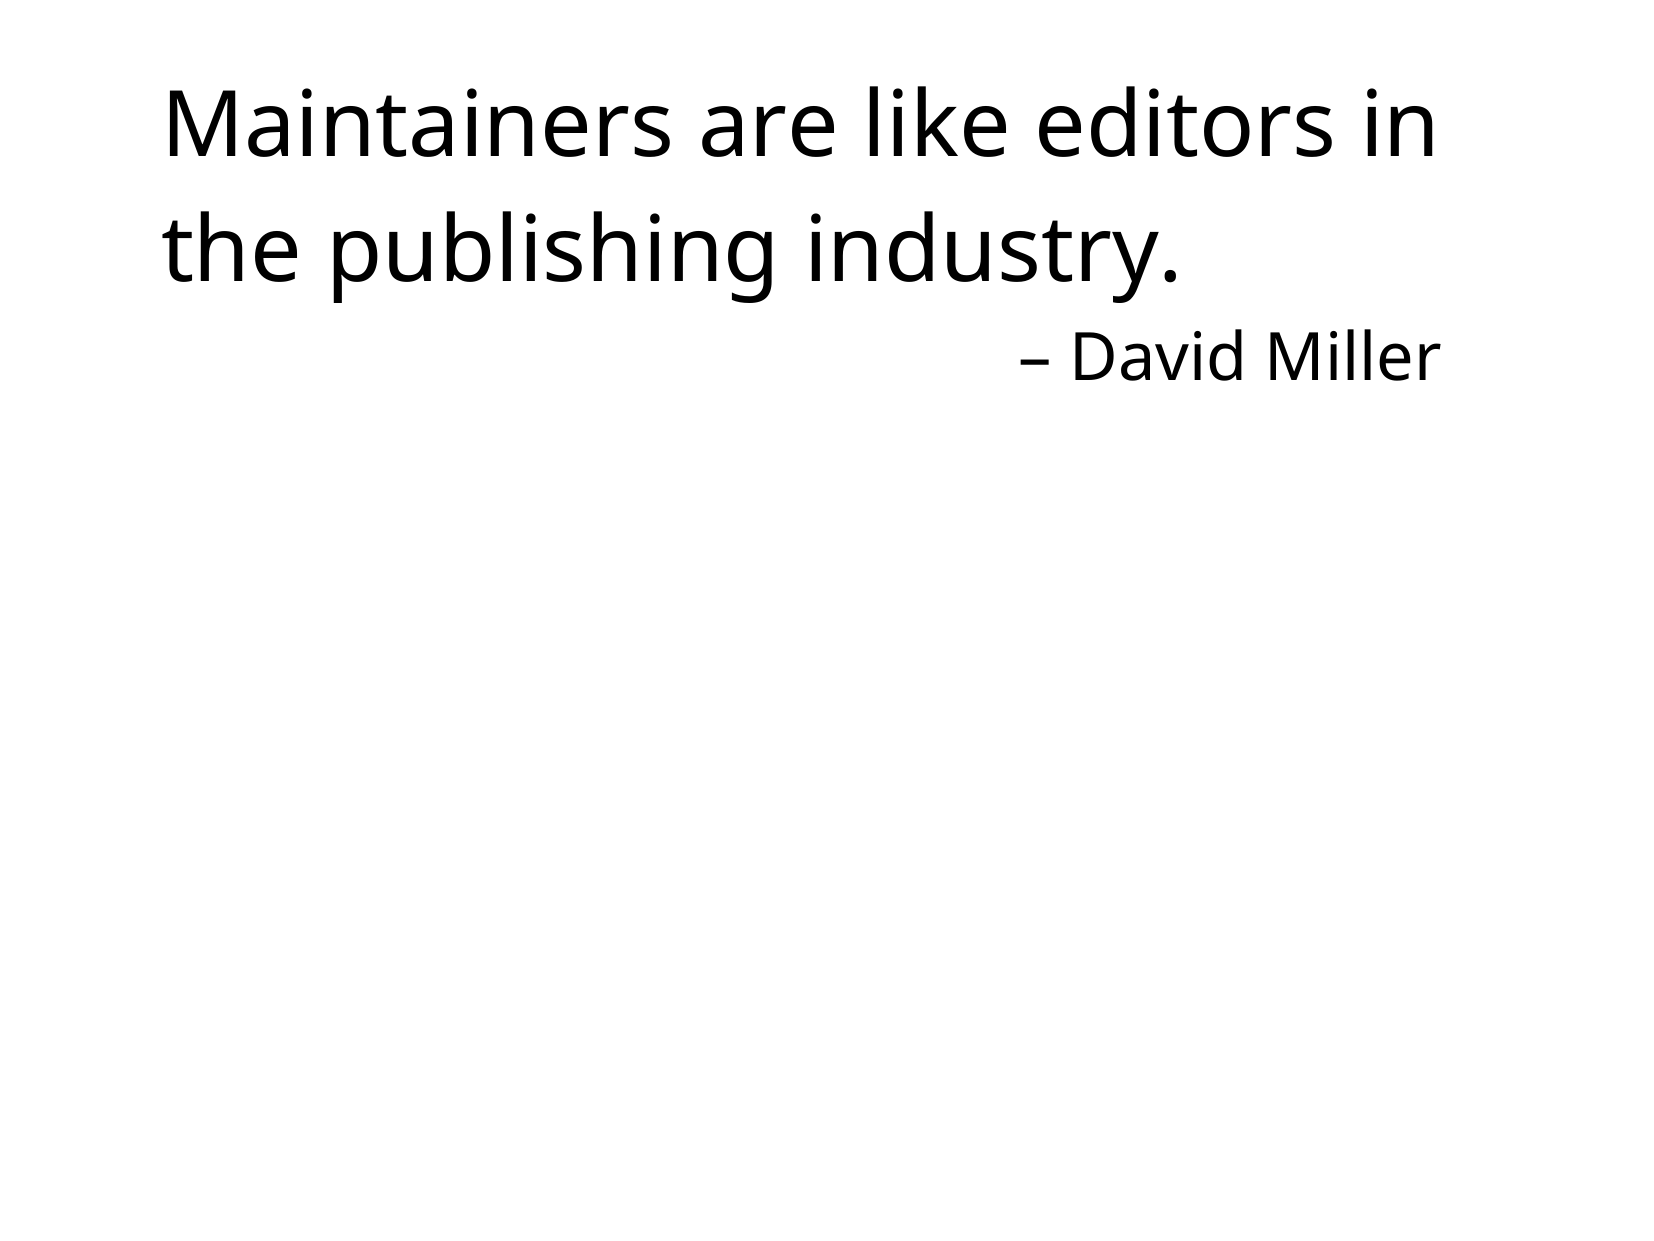

Maintainers are like editors in
the publishing industry.
– David Miller
2.6.20 to 2.6.24-rc8